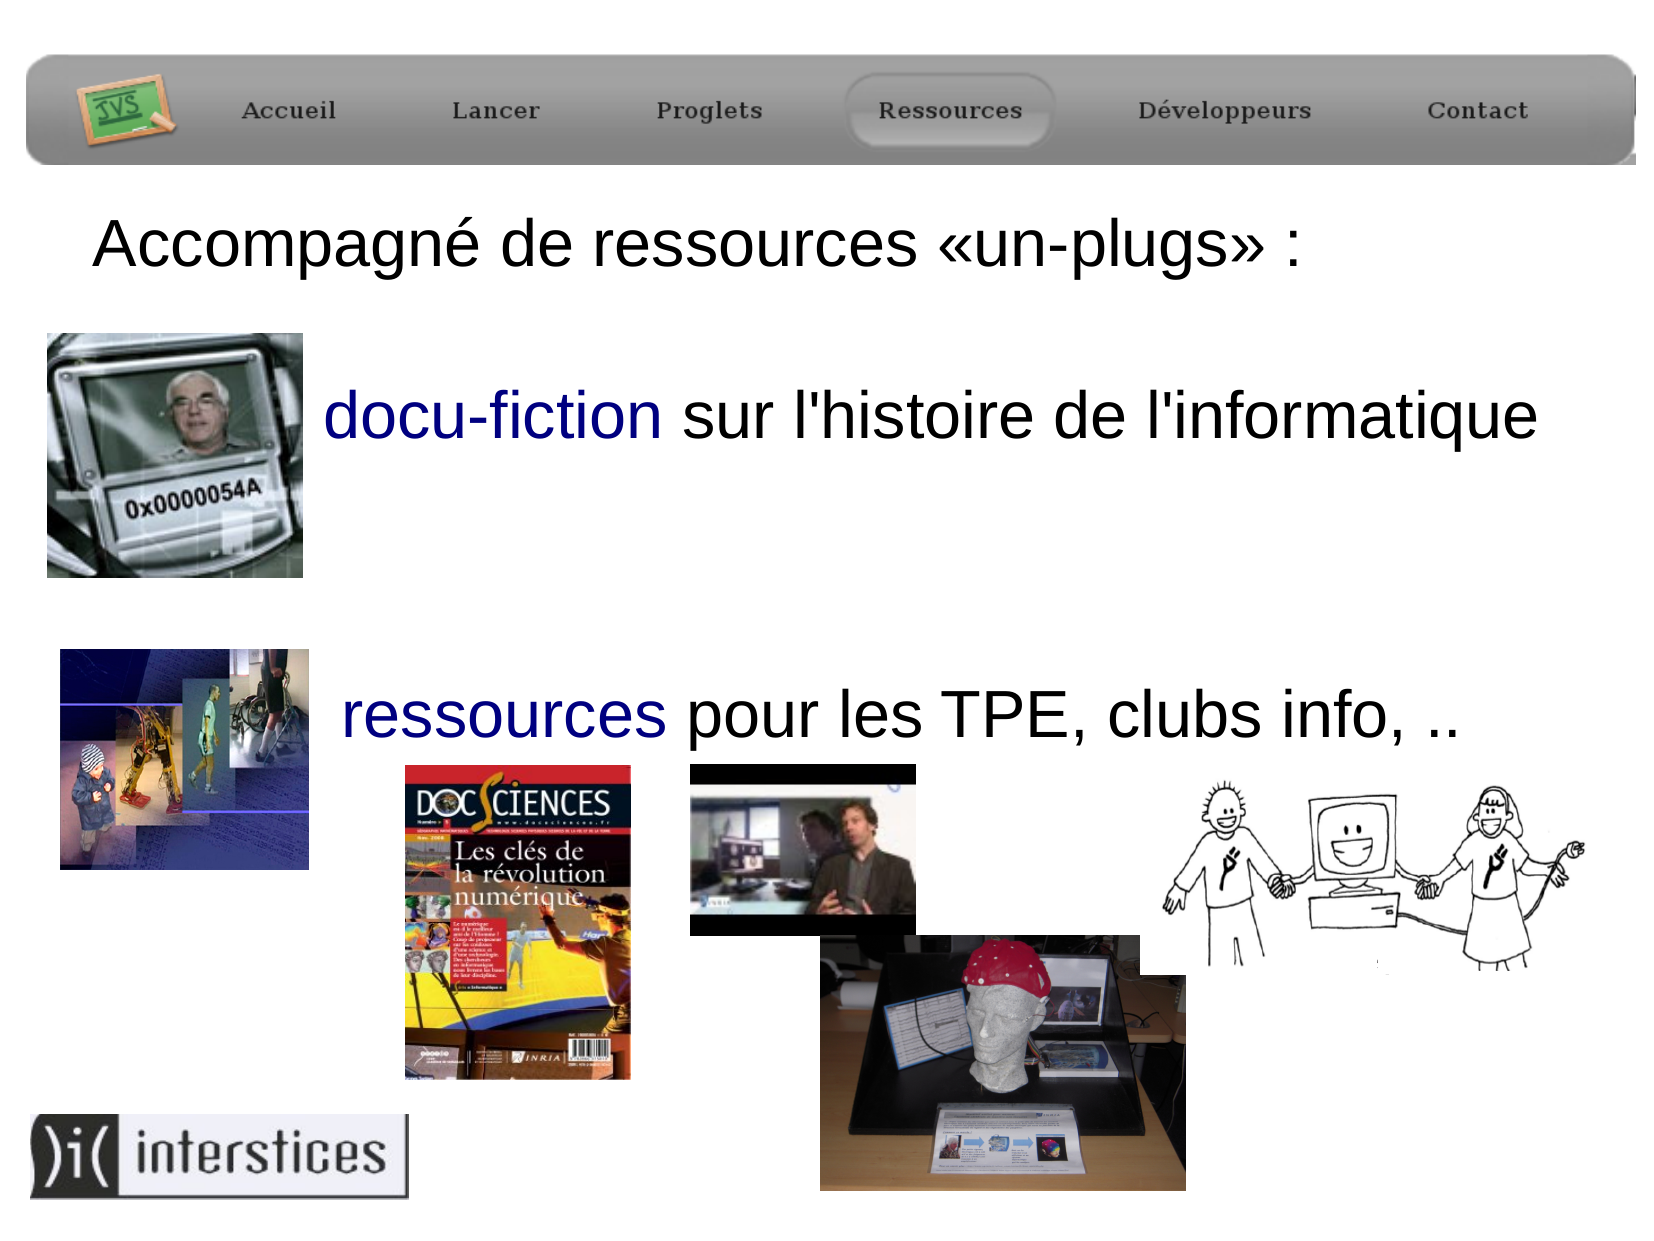

Accompagné de ressources «un-plugs» :
 docu-fiction sur l'histoire de l'informatique
 ressources pour les TPE, clubs info, ..